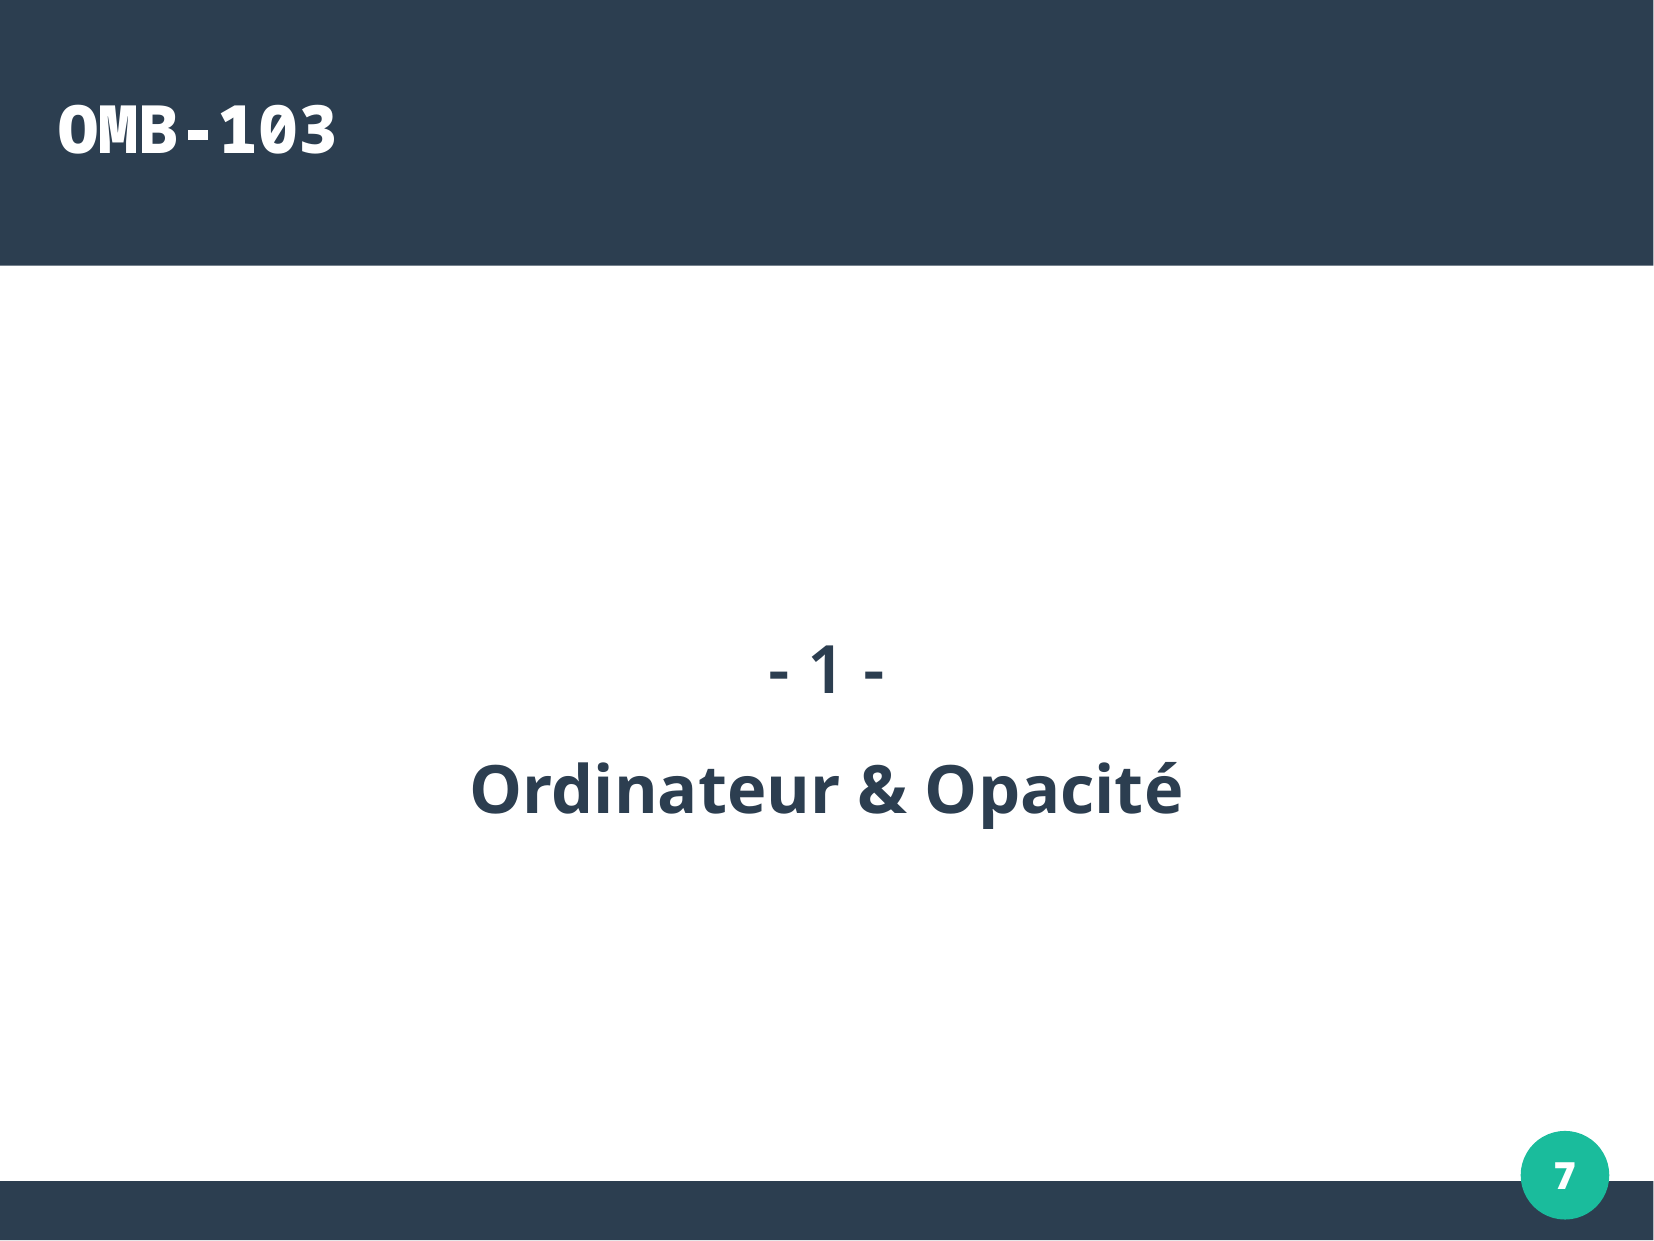

# OMB-103
- 1 -
Ordinateur & Opacité
7